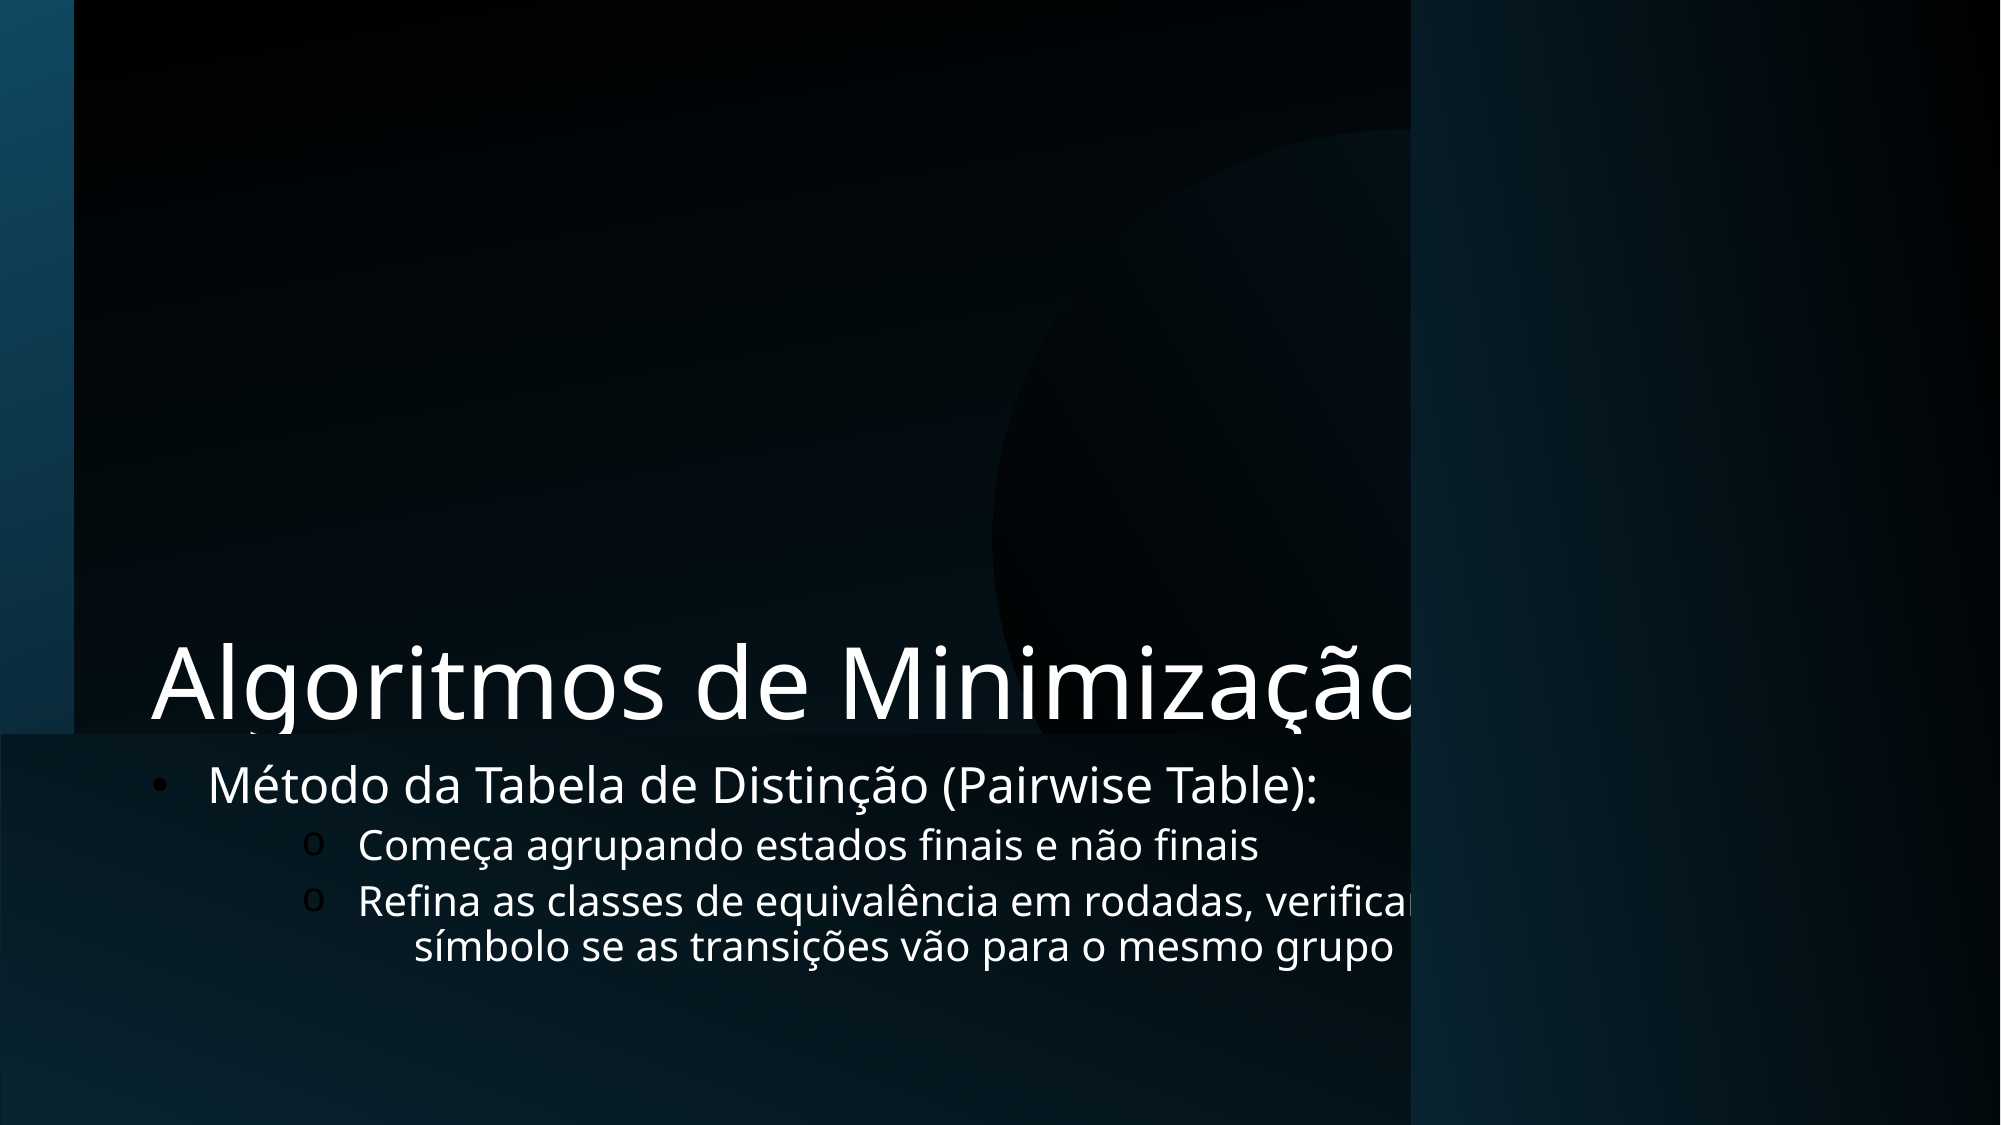

# Algoritmos de Minimização
Método da Tabela de Distinção (Pairwise Table):
Começa agrupando estados finais e não finais
Refina as classes de equivalência em rodadas, verificando para cada símbolo se as transições vão para o mesmo grupo